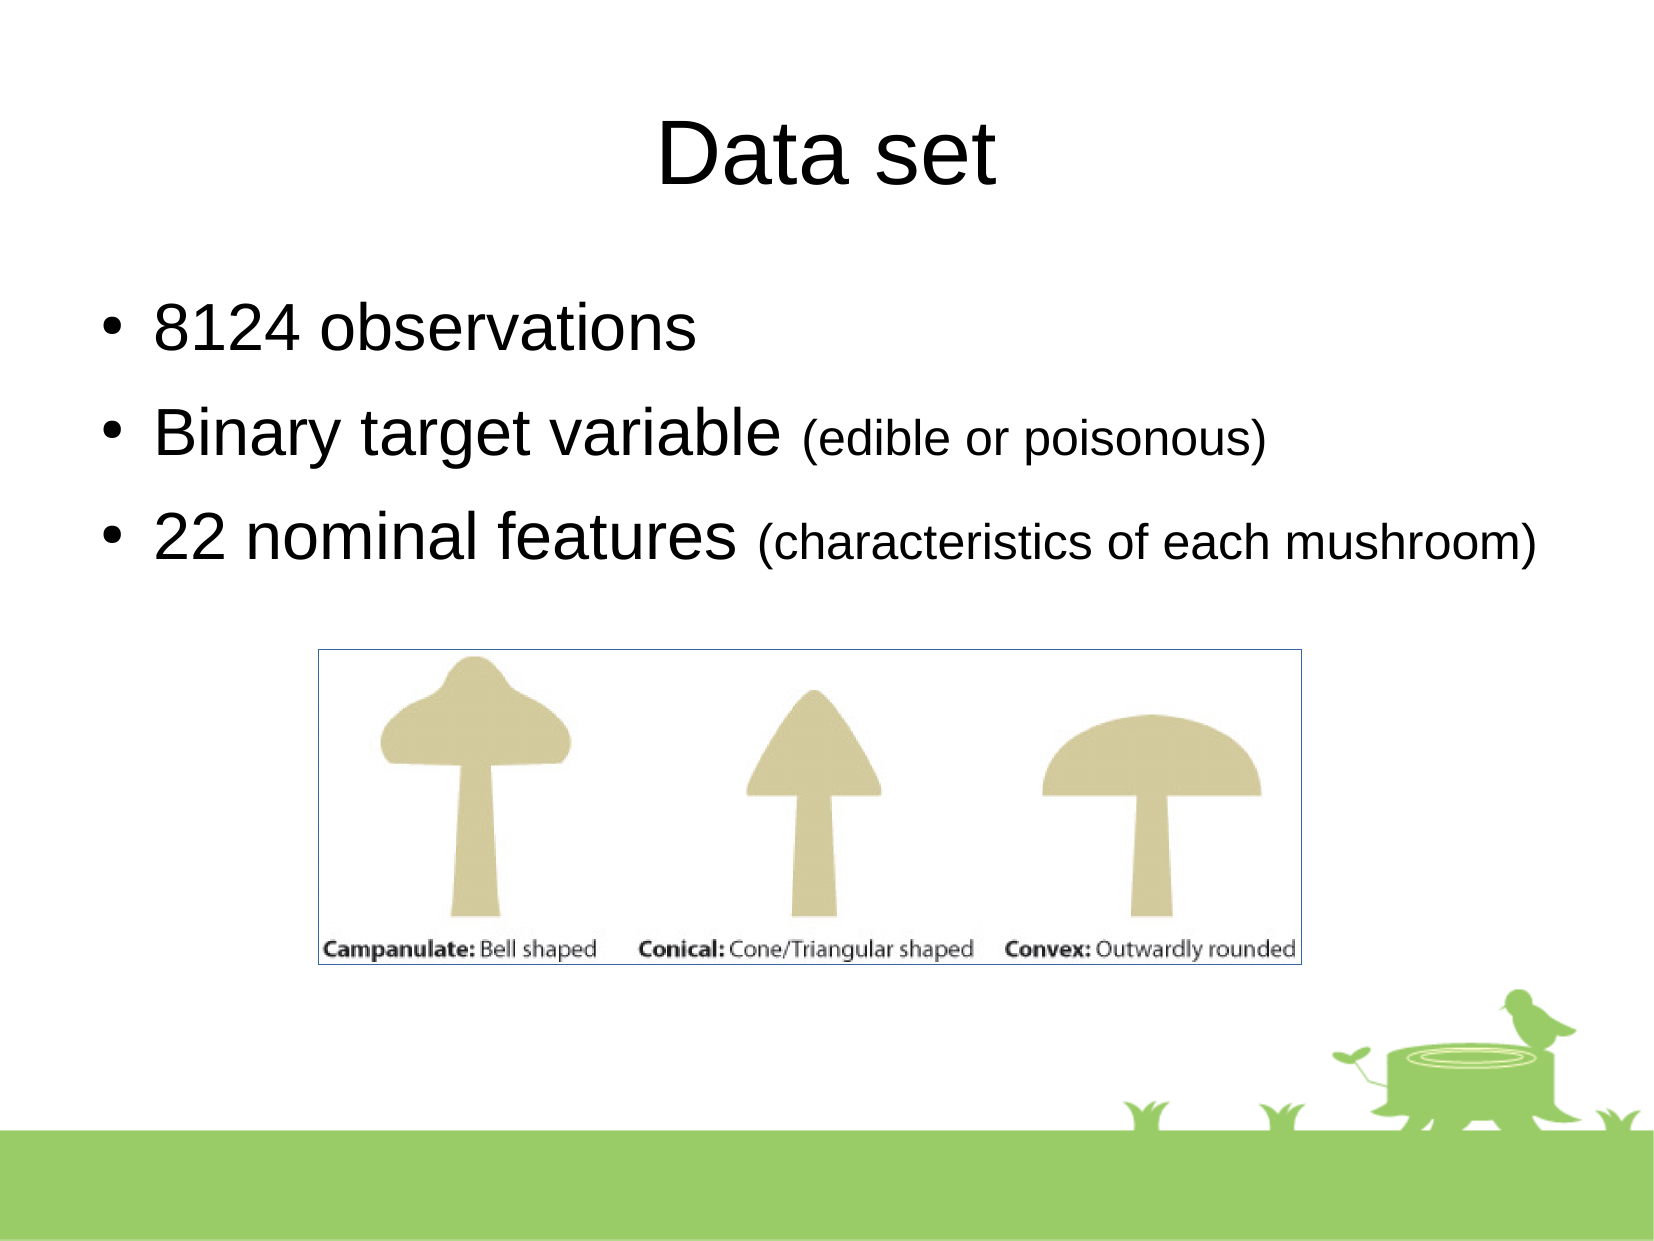

# Data set
8124 observations
Binary target variable (edible or poisonous)
22 nominal features (characteristics of each mushroom)